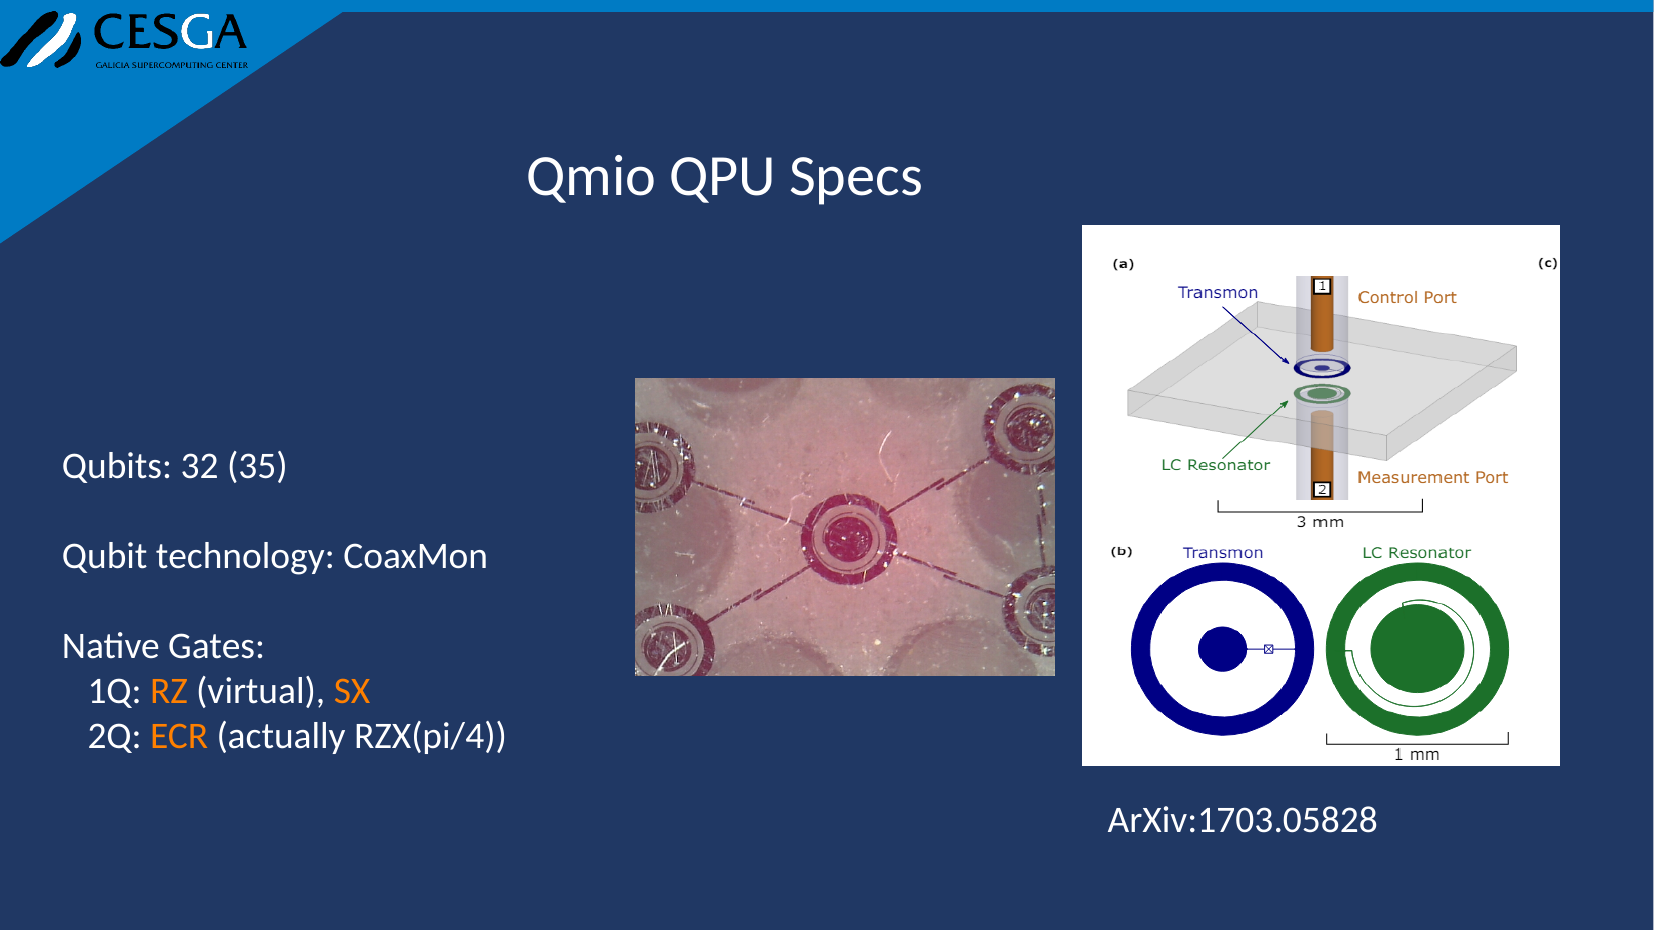

Qmio QPU Specs
Qubits: 32 (35)
Qubit technology: CoaxMon
Native Gates:
 1Q: RZ (virtual), SX
 2Q: ECR (actually RZX(pi/4))
ArXiv:1703.05828